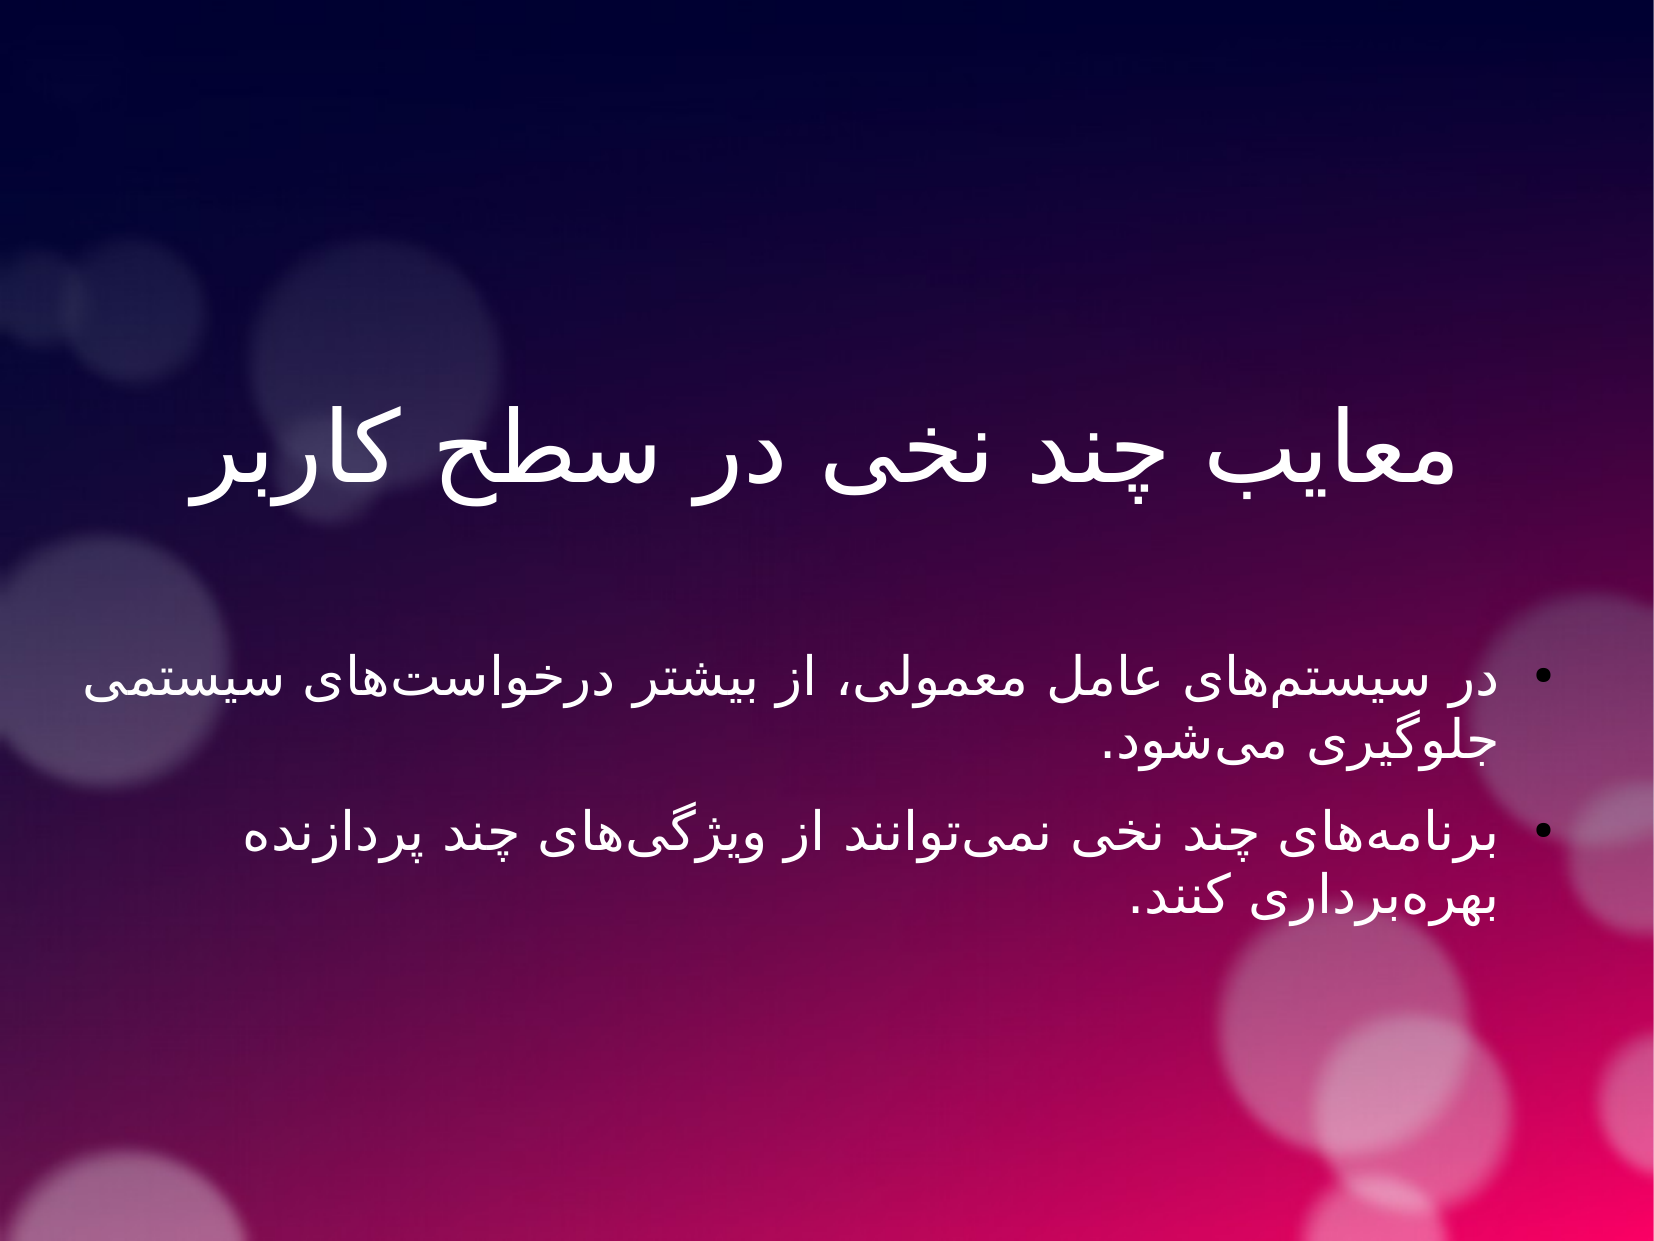

# معایب چند نخی در سطح کاربر
در سیستم‌های عامل معمولی، از بیشتر درخواست‌های سیستمی جلوگیری می‌شود.
برنامه‌های چند نخی نمی‌توانند از ویژگی‌های چند پردازنده بهره‌برداری کنند.